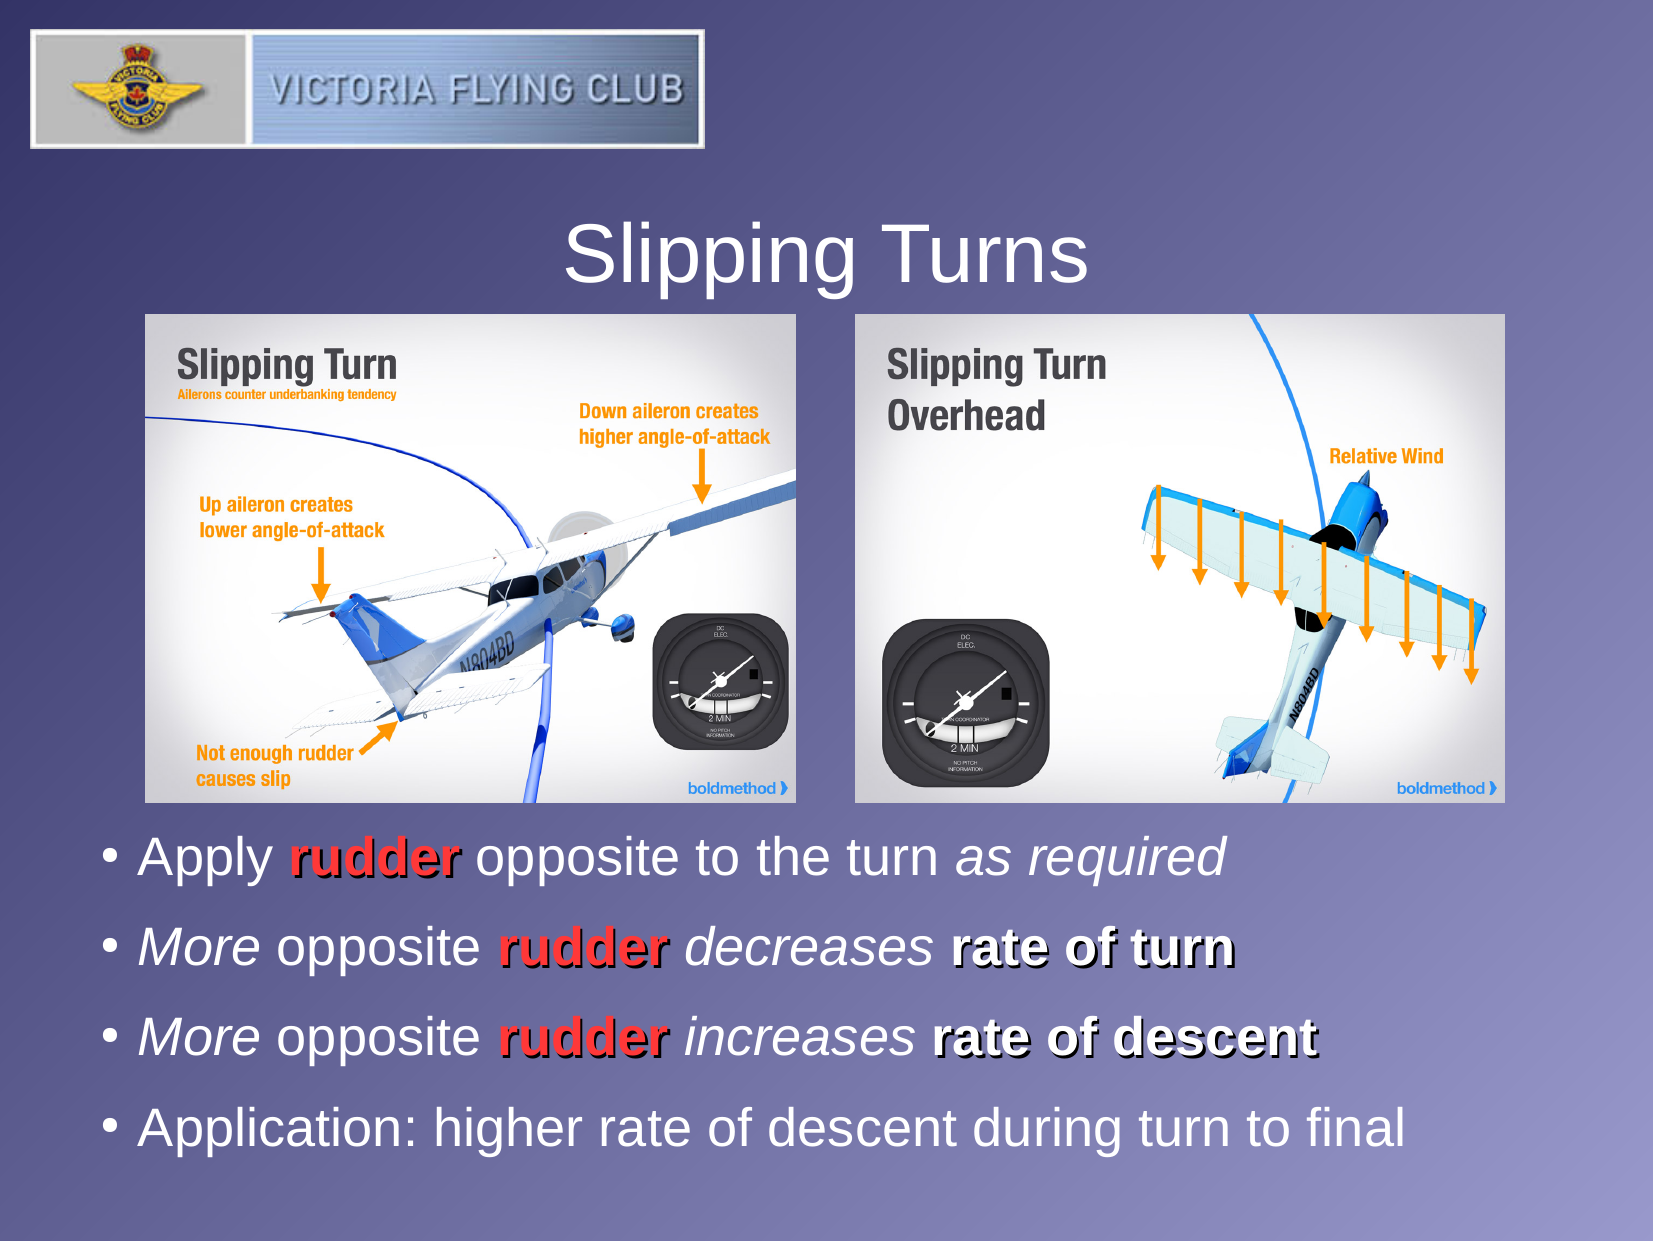

# Slipping Turns
Apply rudder opposite to the turn as required
More opposite rudder decreases rate of turn
More opposite rudder increases rate of descent
Application: higher rate of descent during turn to final